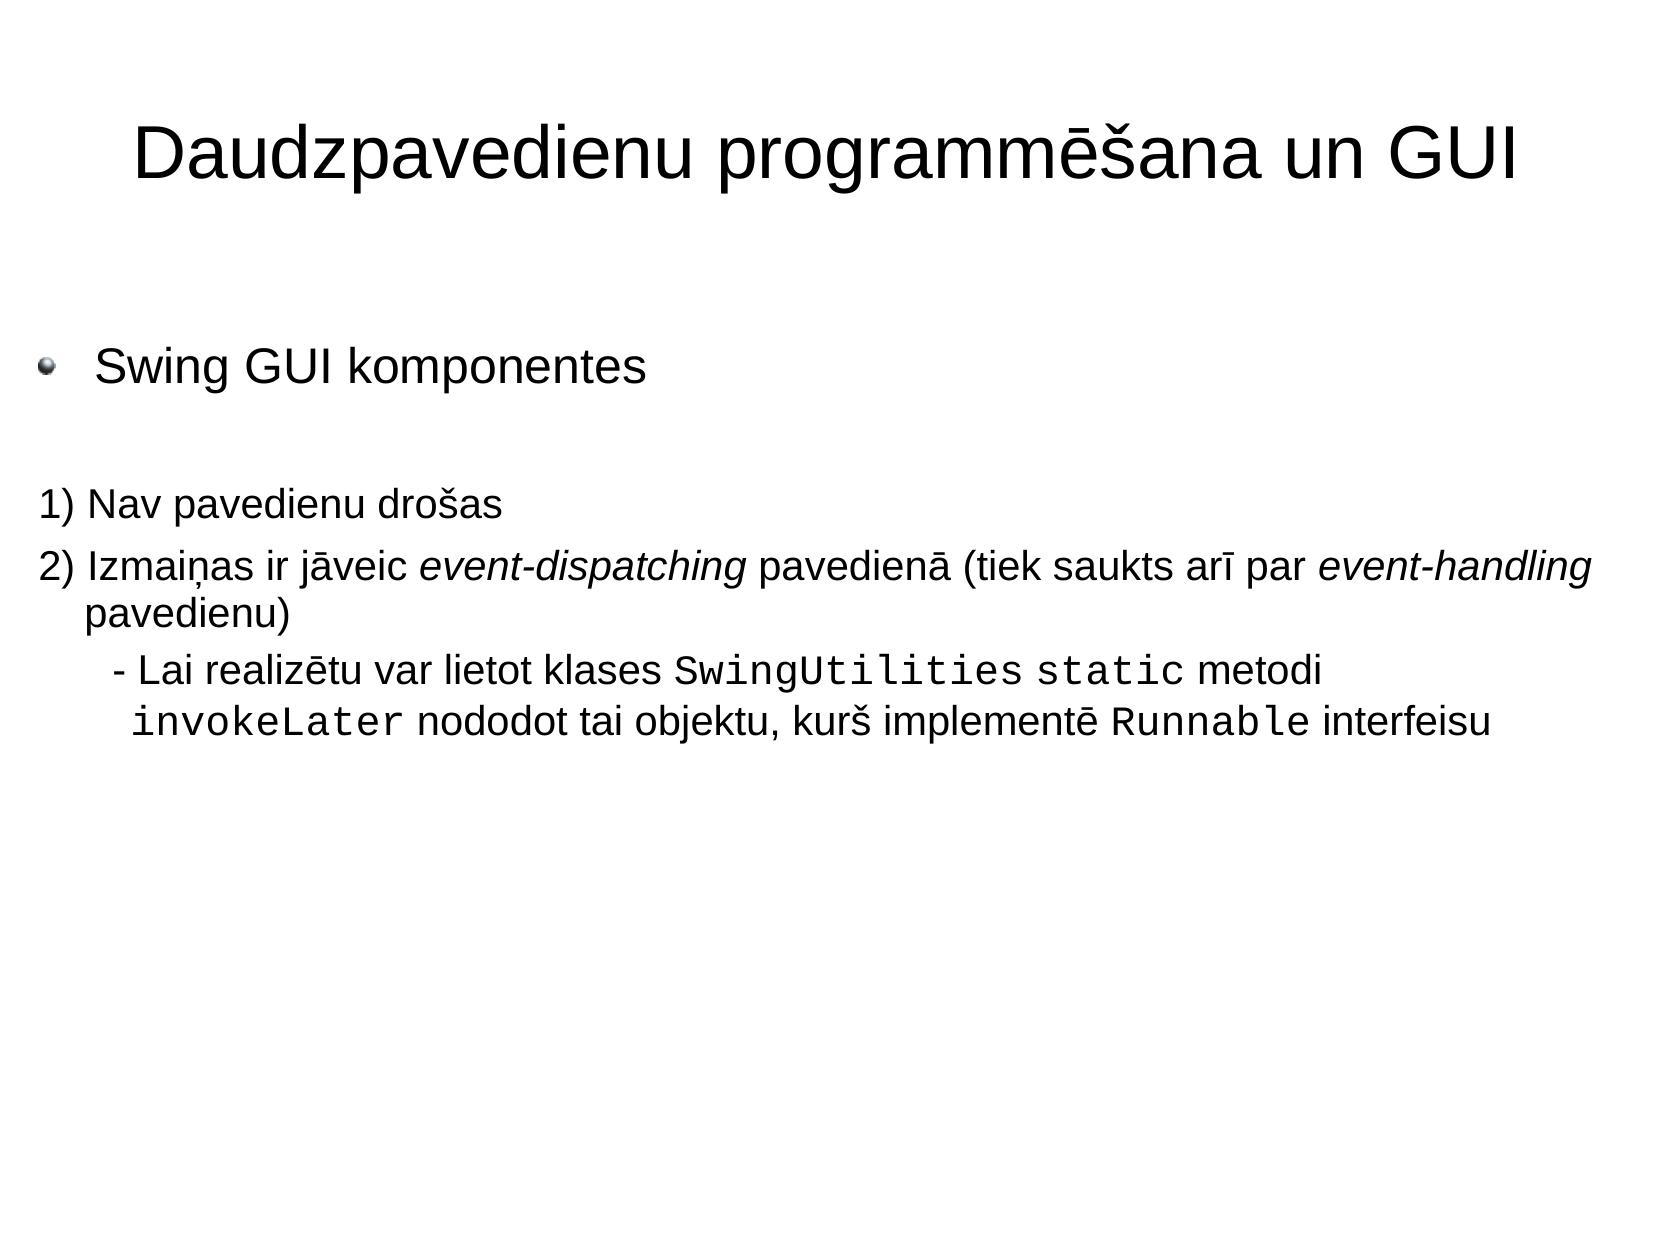

# Daudzpavedienu programmēšana un GUI
Swing GUI komponentes
 Nav pavedienu drošas
 Izmaiņas ir jāveic event-dispatching pavedienā (tiek saukts arī par event-handling pavedienu)
	- Lai realizētu var lietot klases SwingUtilities static metodi invokeLater nododot tai objektu, kurš implementē Runnable interfeisu